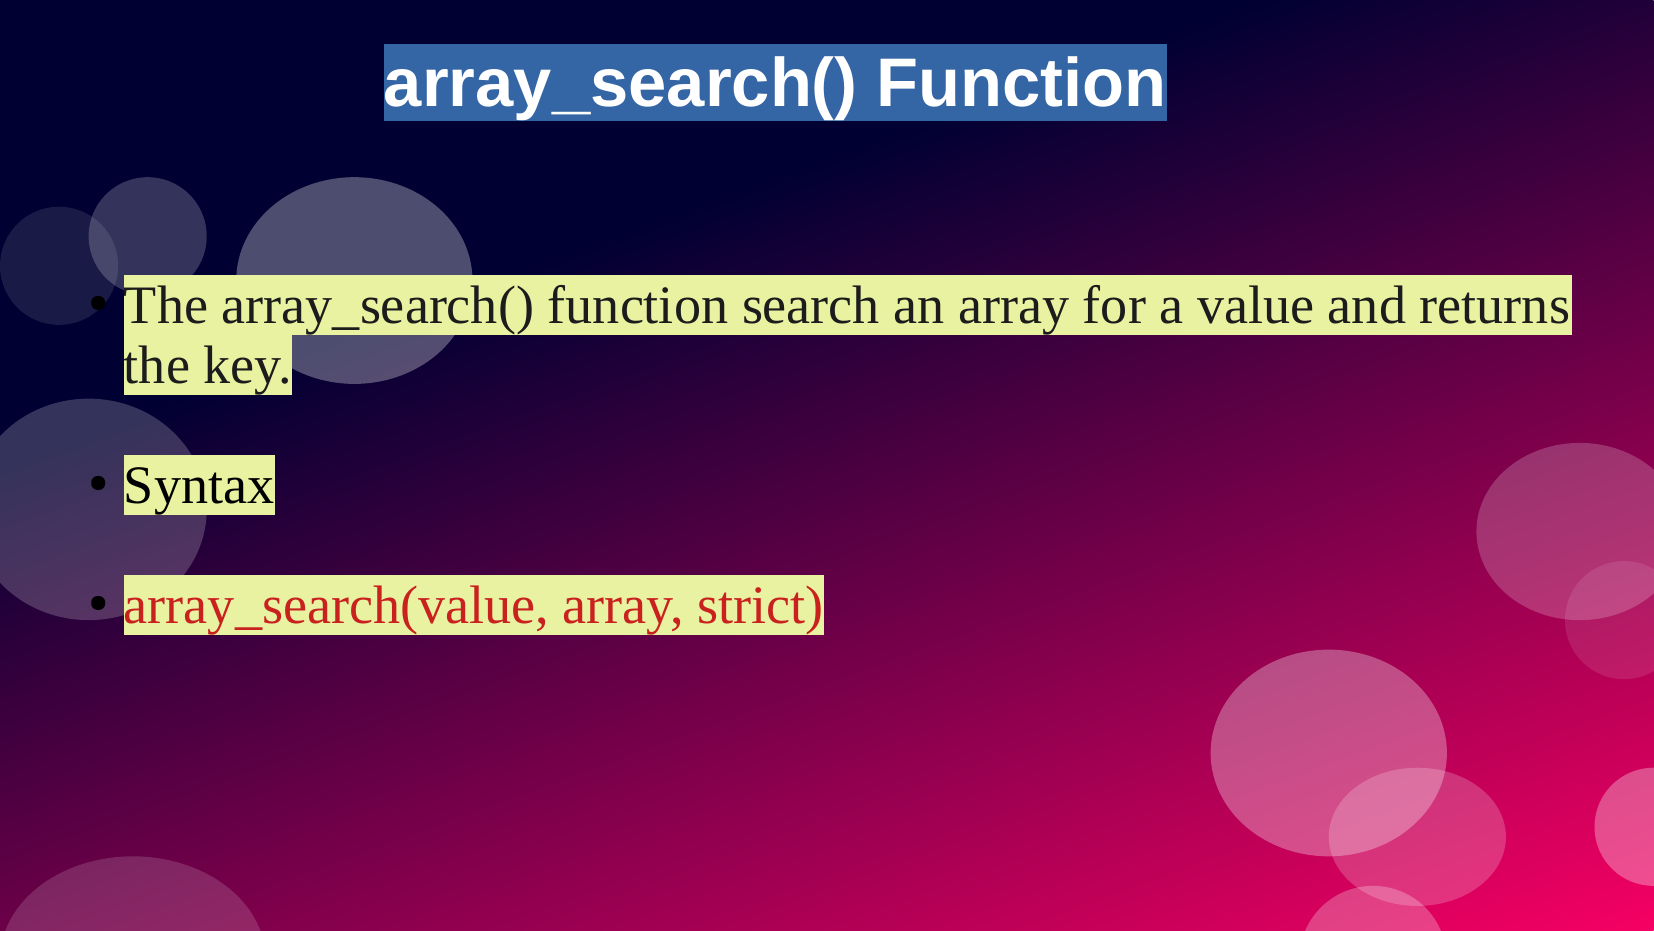

# array_search() Function
The array_search() function search an array for a value and returns the key.
Syntax
array_search(value, array, strict)